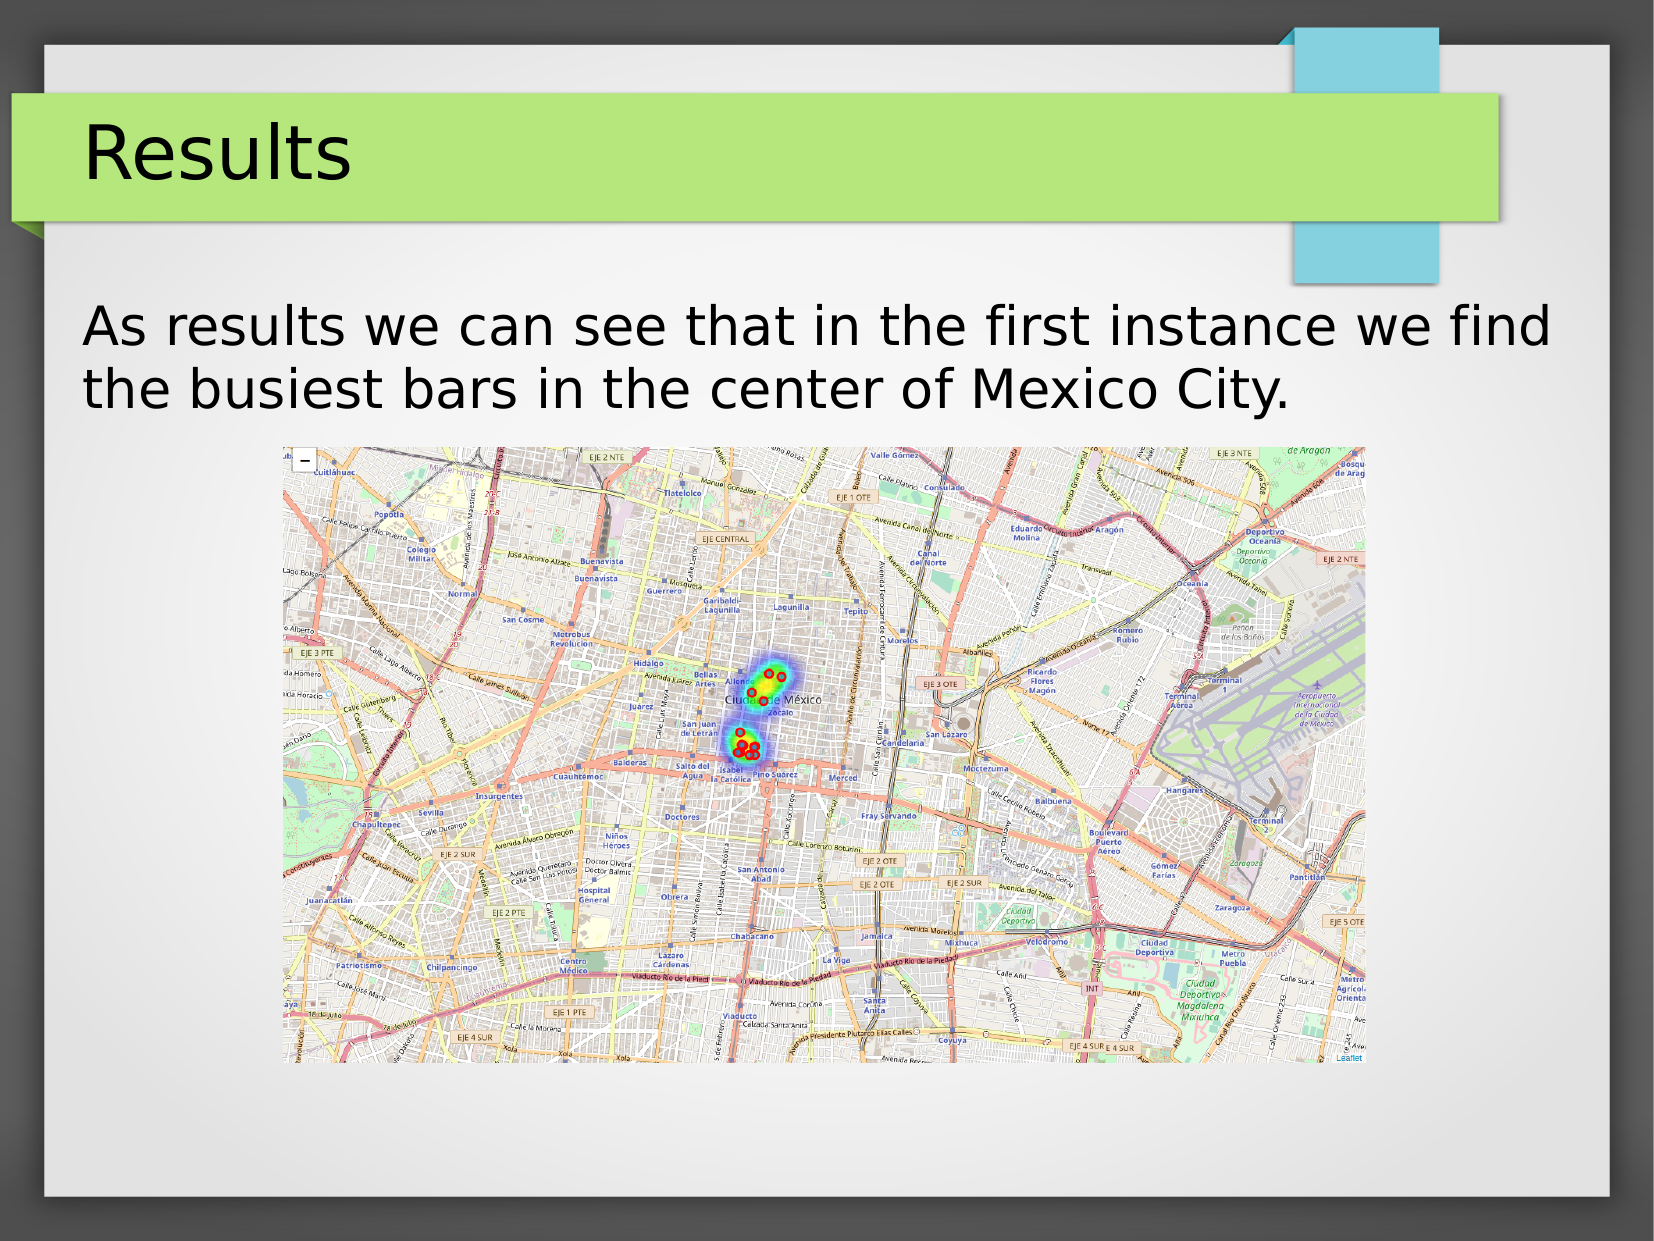

# Results
As results we can see that in the first instance we find the busiest bars in the center of Mexico City.